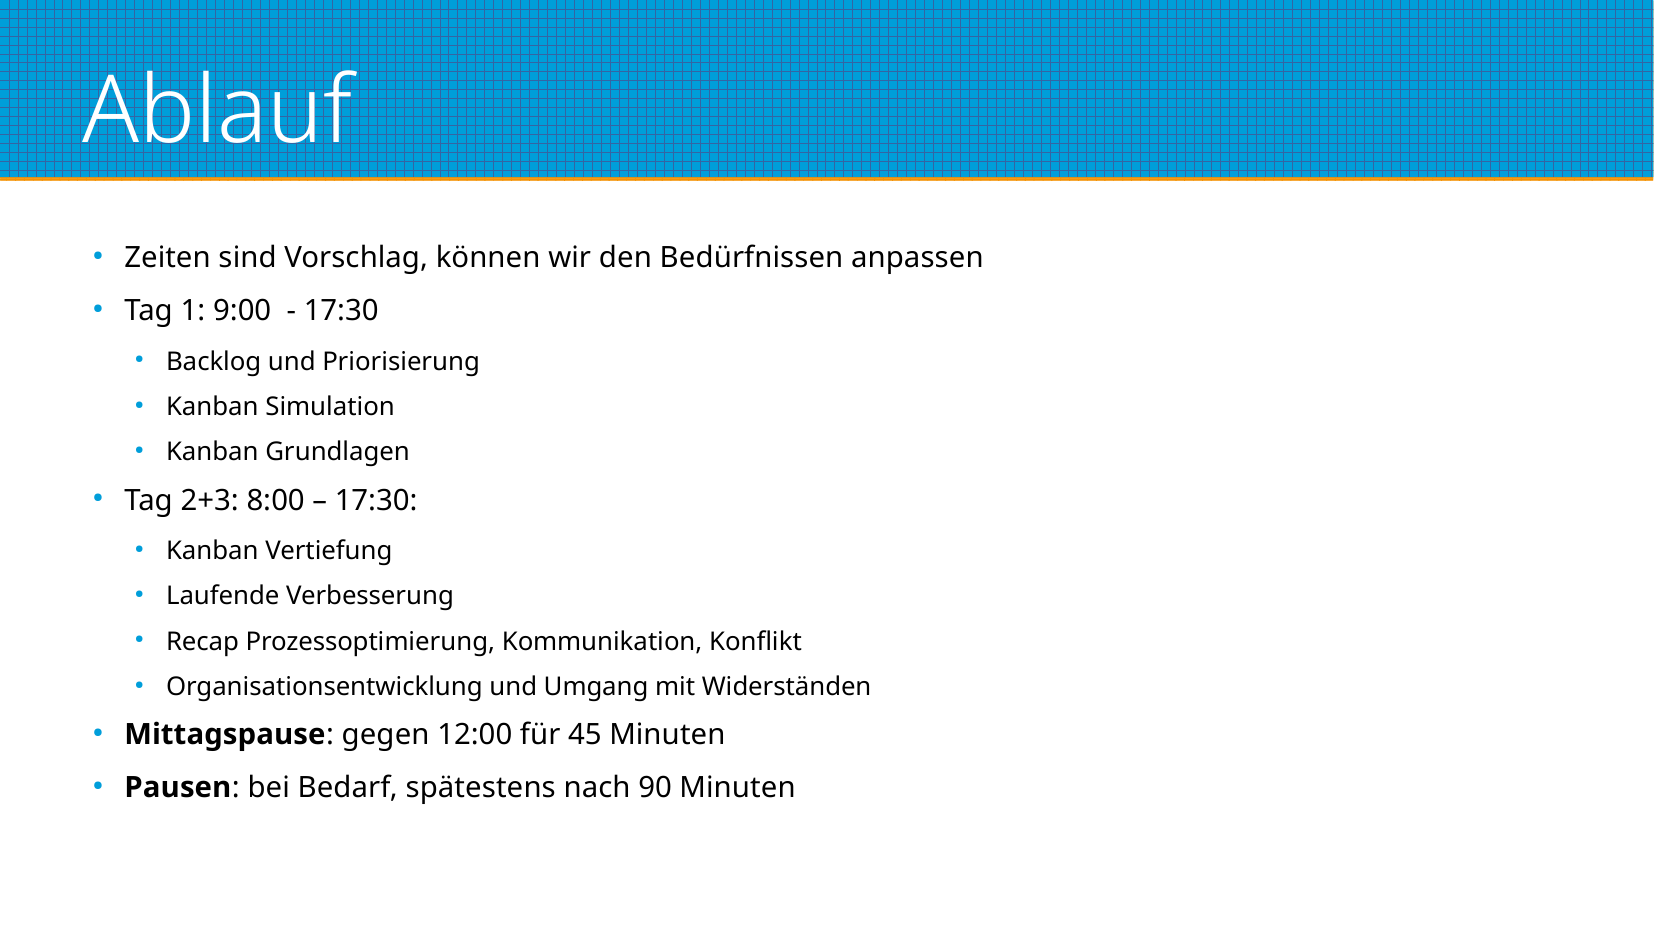

# Ablauf
Zeiten sind Vorschlag, können wir den Bedürfnissen anpassen
Tag 1: 9:00 - 17:30
Backlog und Priorisierung
Kanban Simulation
Kanban Grundlagen
Tag 2+3: 8:00 – 17:30:
Kanban Vertiefung
Laufende Verbesserung
Recap Prozessoptimierung, Kommunikation, Konflikt
Organisationsentwicklung und Umgang mit Widerständen
Mittagspause: gegen 12:00 für 45 Minuten
Pausen: bei Bedarf, spätestens nach 90 Minuten